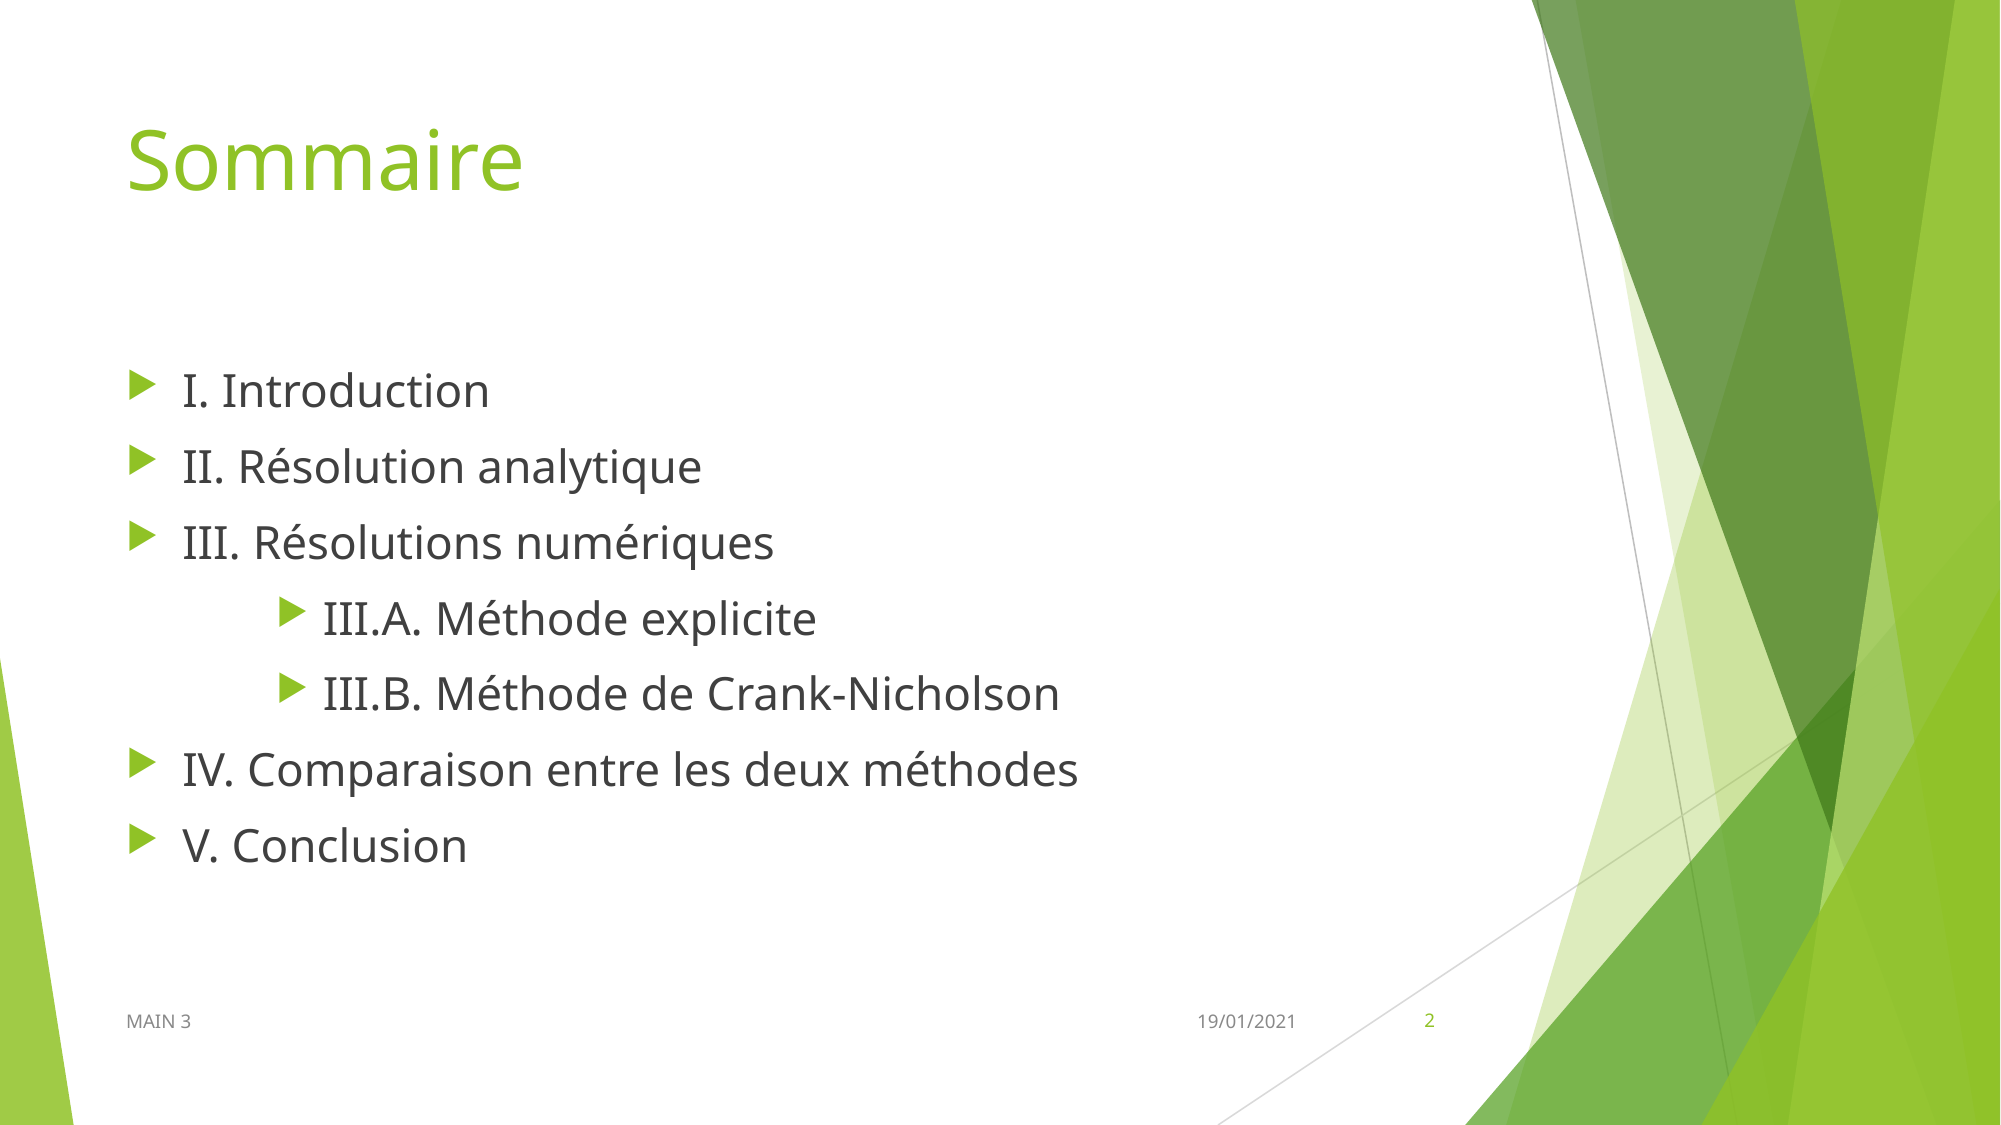

# Sommaire
I. Introduction
II. Résolution analytique
III. Résolutions numériques
III.A. Méthode explicite
III.B. Méthode de Crank-Nicholson
IV. Comparaison entre les deux méthodes
V. Conclusion
MAIN 3
19/01/2021